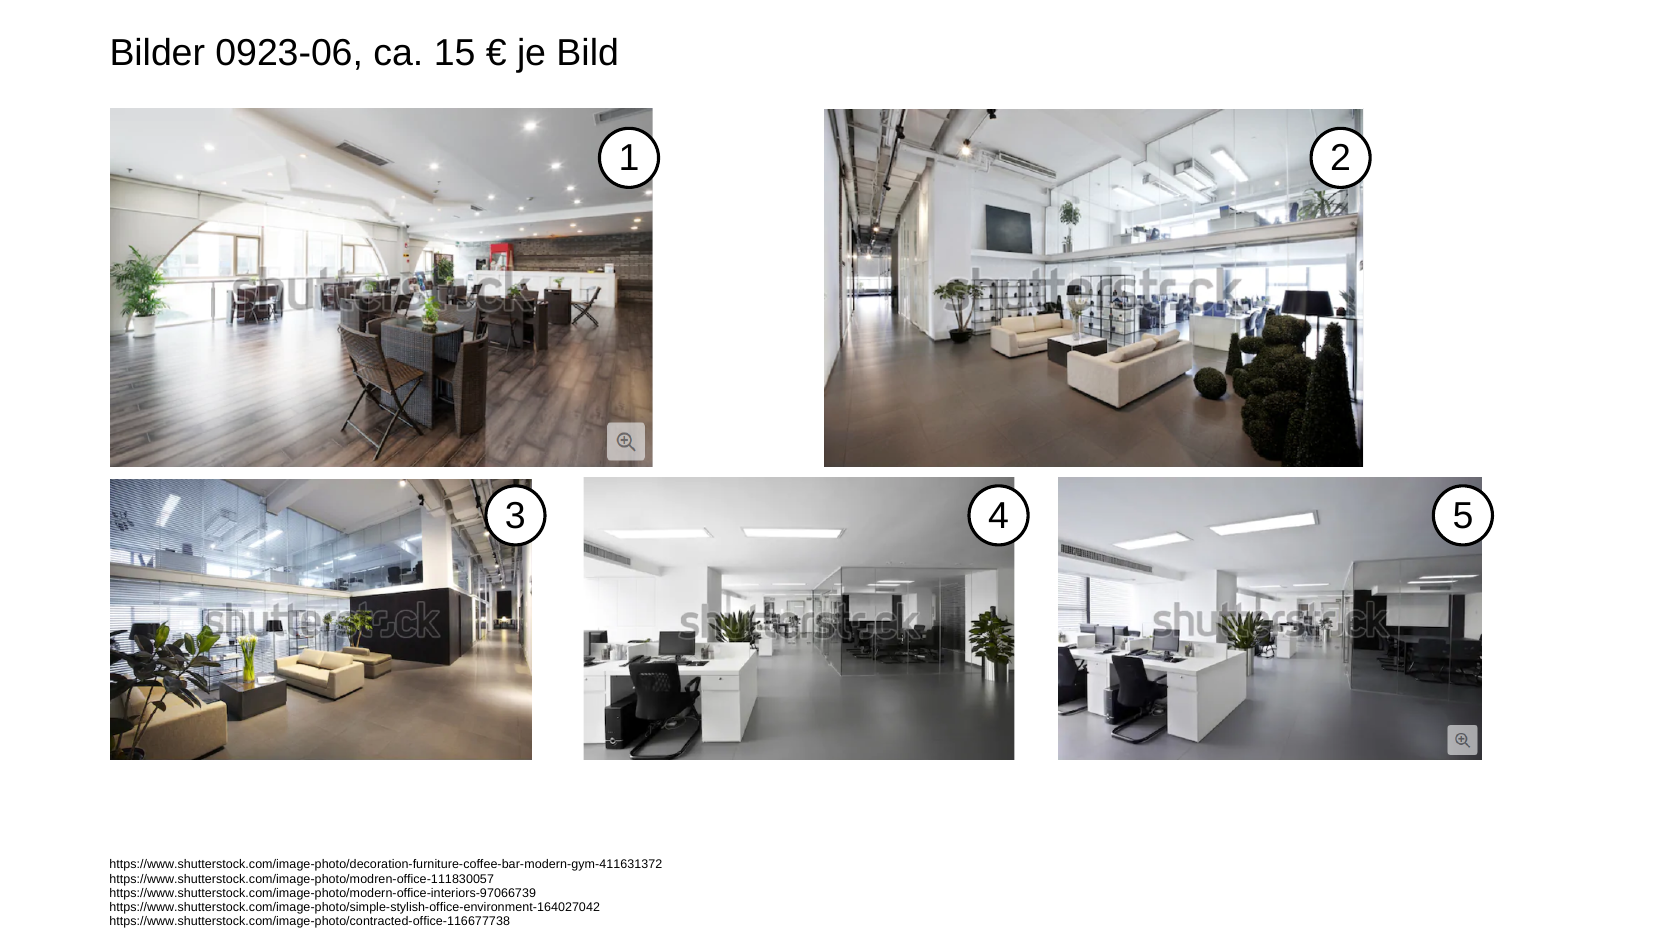

Bilder 0923-06, ca. 15 € je Bild
1
2
3
4
5
https://www.shutterstock.com/image-photo/decoration-furniture-coffee-bar-modern-gym-411631372
https://www.shutterstock.com/image-photo/modren-office-111830057
https://www.shutterstock.com/image-photo/modern-office-interiors-97066739
https://www.shutterstock.com/image-photo/simple-stylish-office-environment-164027042
https://www.shutterstock.com/image-photo/contracted-office-116677738